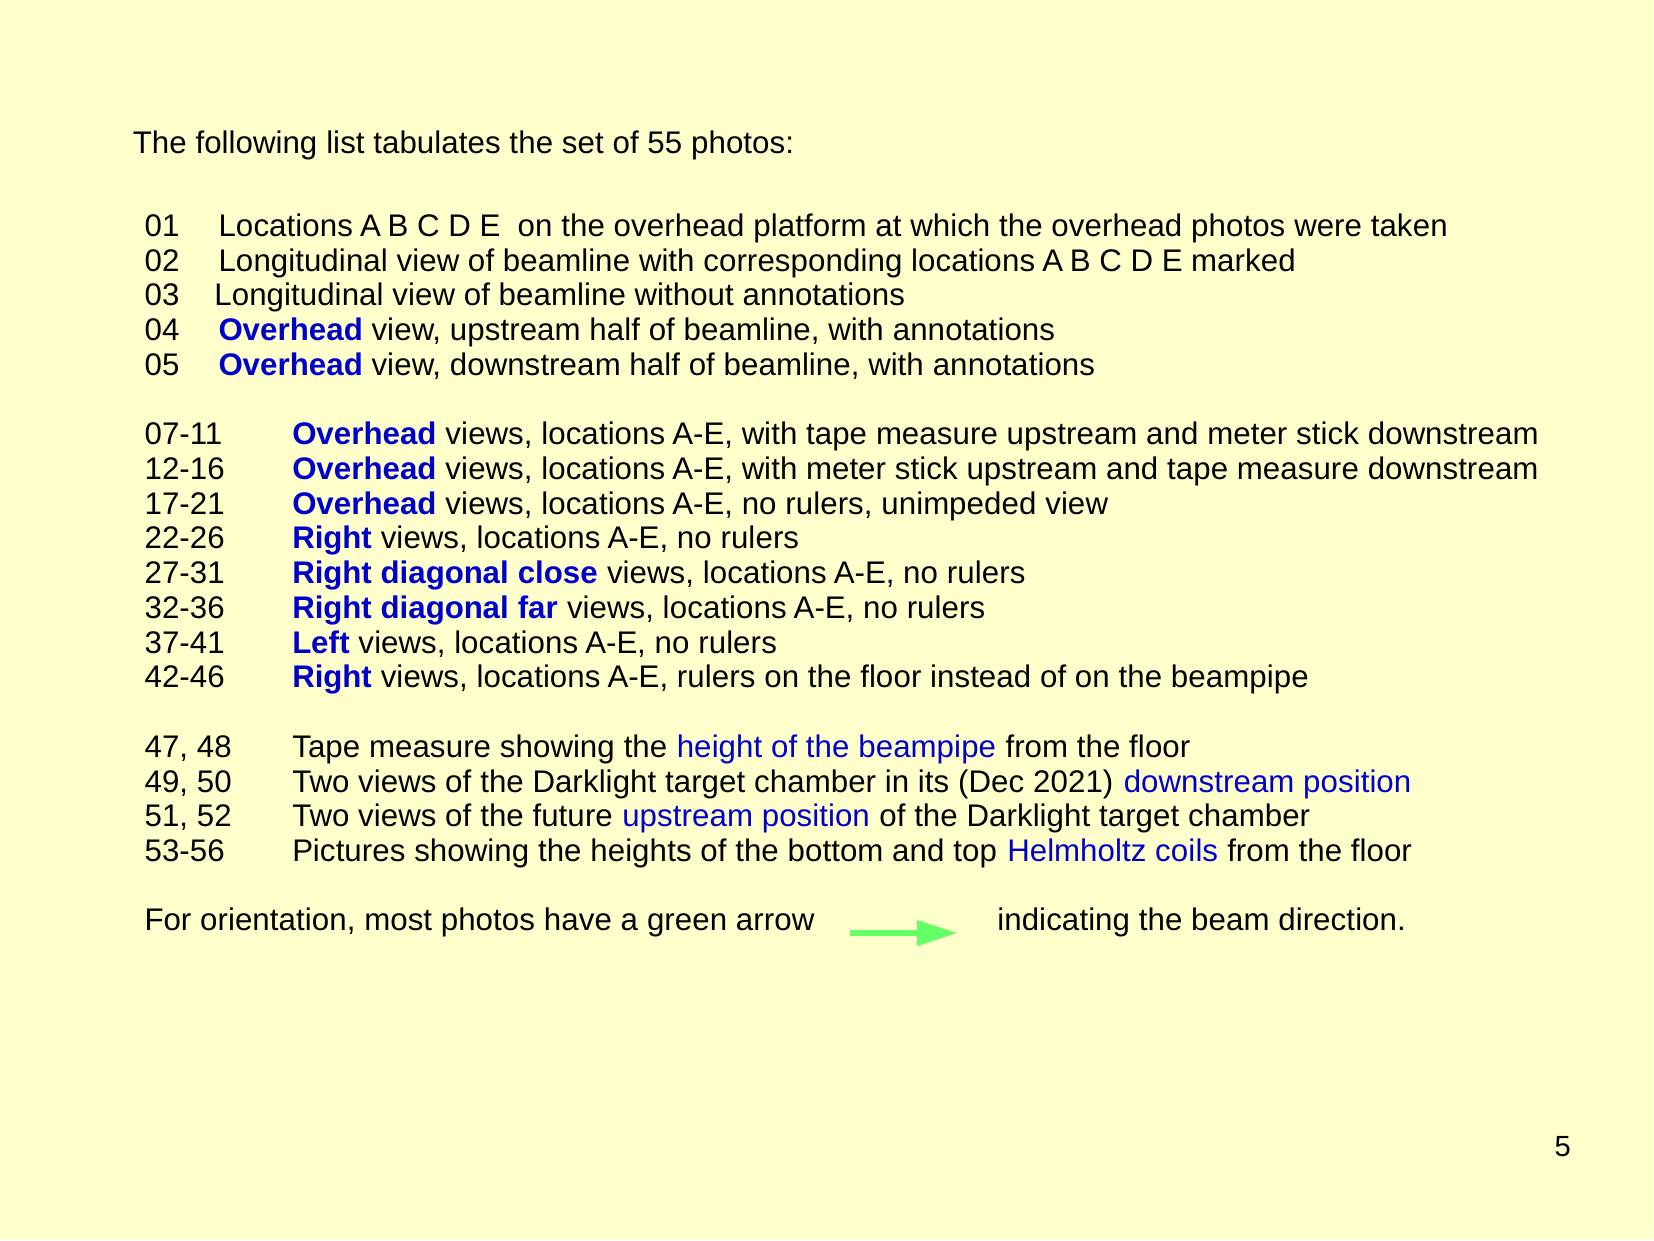

The following list tabulates the set of 55 photos:
01	Locations A B C D E on the overhead platform at which the overhead photos were taken
02	Longitudinal view of beamline with corresponding locations A B C D E marked
03 Longitudinal view of beamline without annotations
04	Overhead view, upstream half of beamline, with annotations
05	Overhead view, downstream half of beamline, with annotations
07-11	Overhead views, locations A-E, with tape measure upstream and meter stick downstream
12-16	Overhead views, locations A-E, with meter stick upstream and tape measure downstream
17-21	Overhead views, locations A-E, no rulers, unimpeded view
22-26	Right views, locations A-E, no rulers
27-31	Right diagonal close views, locations A-E, no rulers
32-36	Right diagonal far views, locations A-E, no rulers
37-41	Left views, locations A-E, no rulers
42-46	Right views, locations A-E, rulers on the floor instead of on the beampipe
47, 48	Tape measure showing the height of the beampipe from the floor
49, 50	Two views of the Darklight target chamber in its (Dec 2021) downstream position
51, 52	Two views of the future upstream position of the Darklight target chamber
53-56	Pictures showing the heights of the bottom and top Helmholtz coils from the floor
For orientation, most photos have a green arrow indicating the beam direction.
5